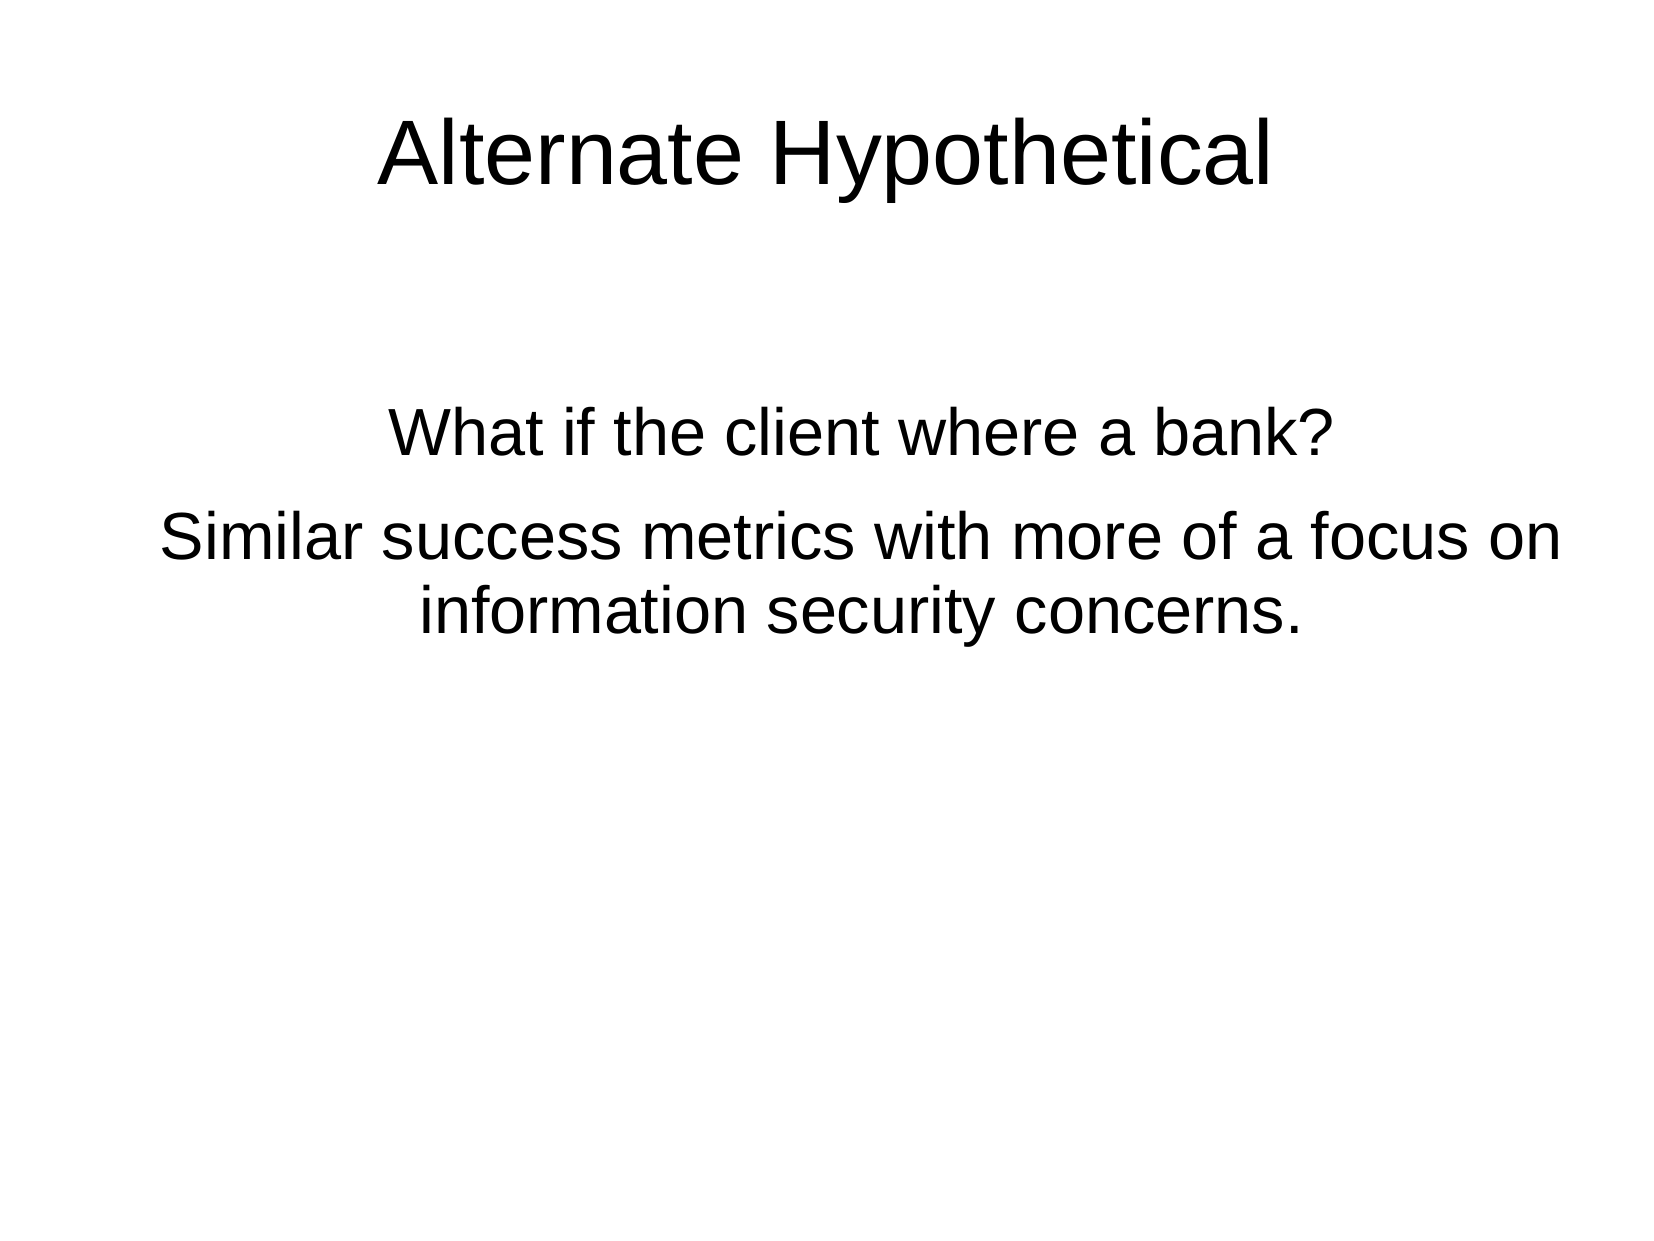

# Alternate Hypothetical
What if the client where a bank?
Similar success metrics with more of a focus on information security concerns.